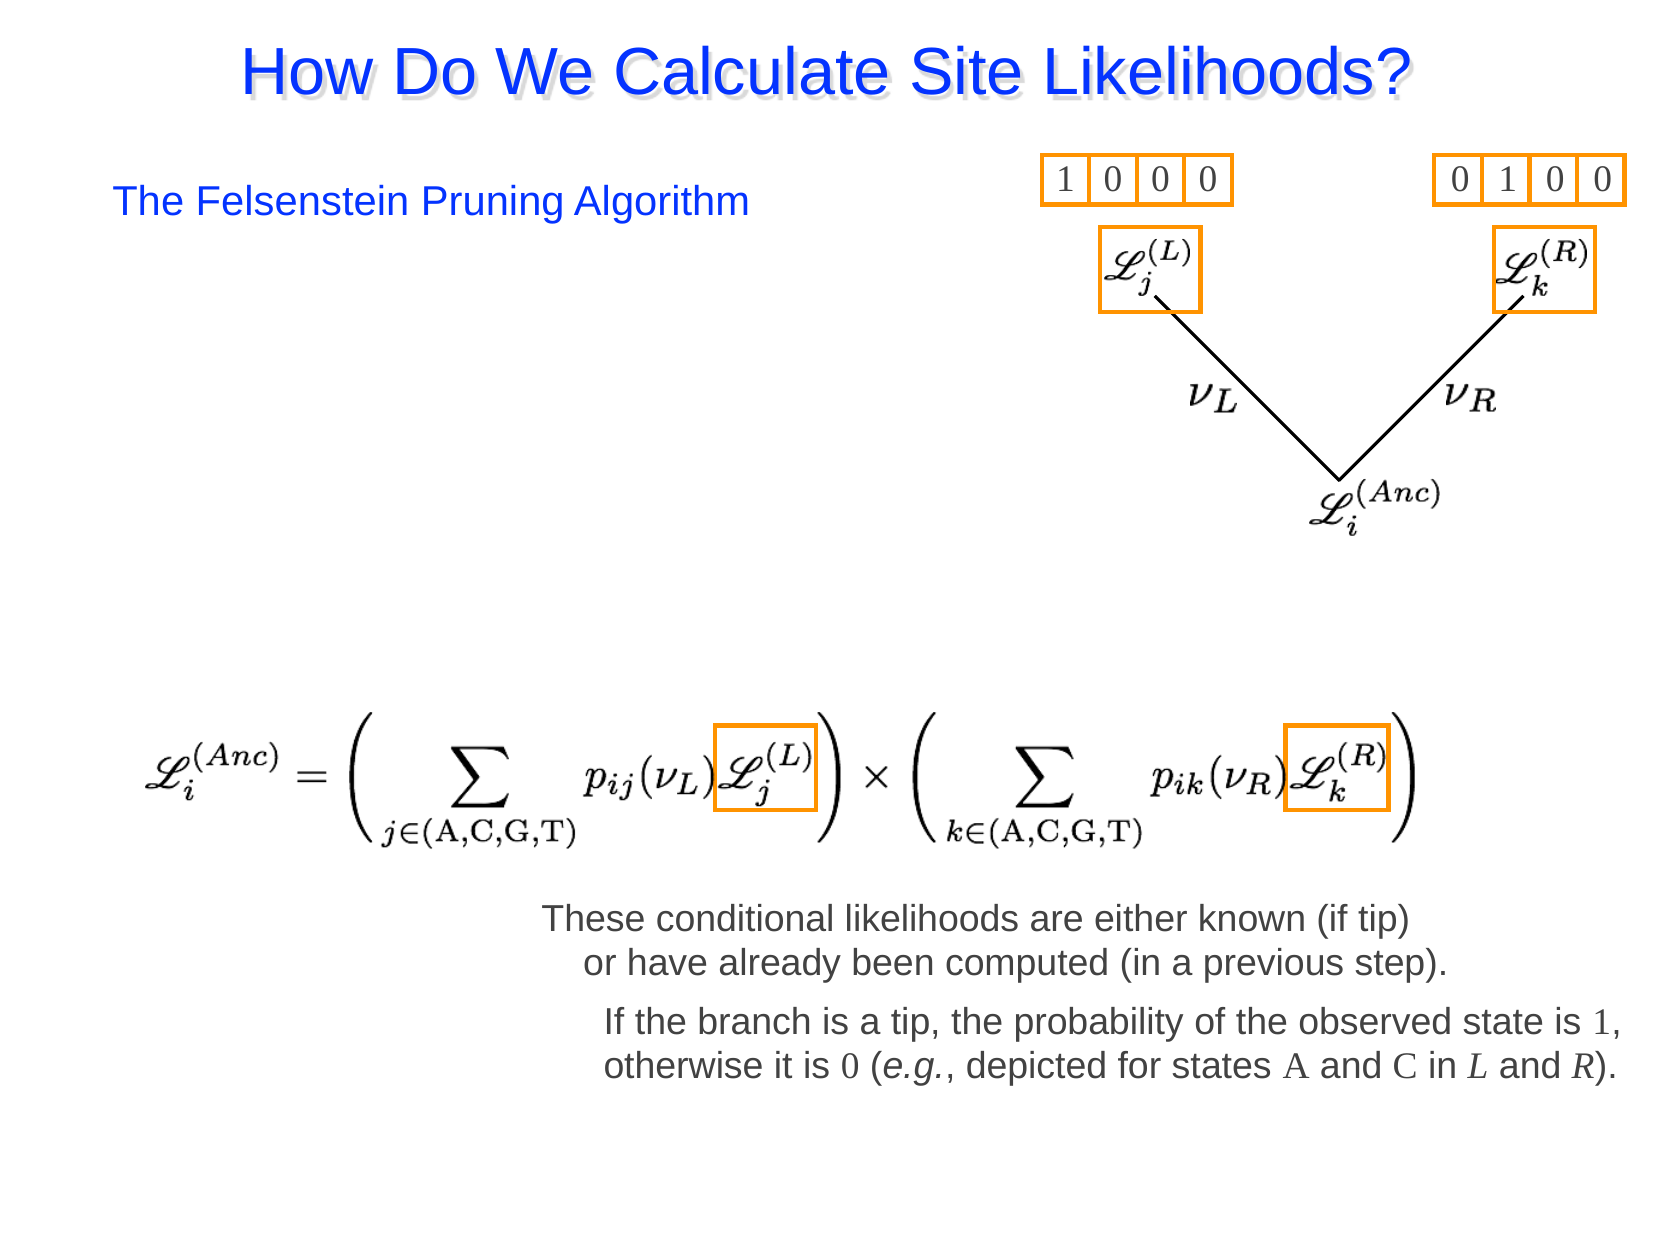

How Do We Calculate Site Likelihoods?
1
0
0
0
0
1
0
0
The Felsenstein Pruning Algorithm
These conditional likelihoods are either known (if tip)
 or have already been computed (in a previous step).
If the branch is a tip, the probability of the observed state is 1,
otherwise it is 0 (e.g., depicted for states A and C in L and R).